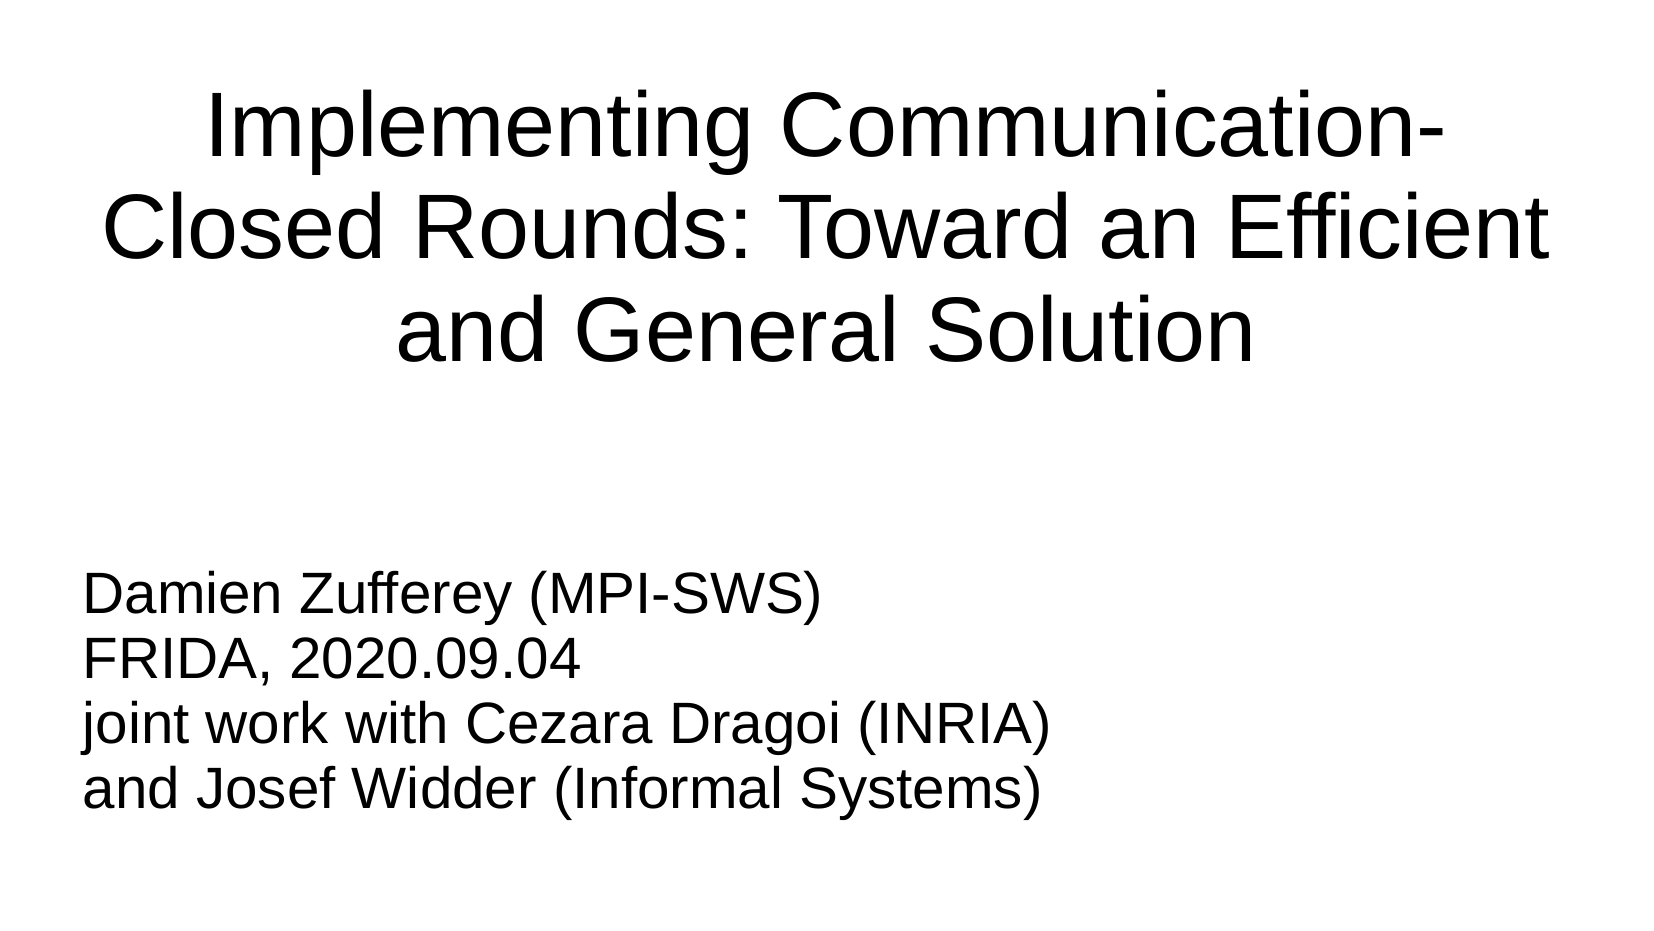

# Implementing Communication-Closed Rounds: Toward an Efficient and General Solution
Damien Zufferey (MPI-SWS)
FRIDA, 2020.09.04
joint work with Cezara Dragoi (INRIA)
and Josef Widder (Informal Systems)